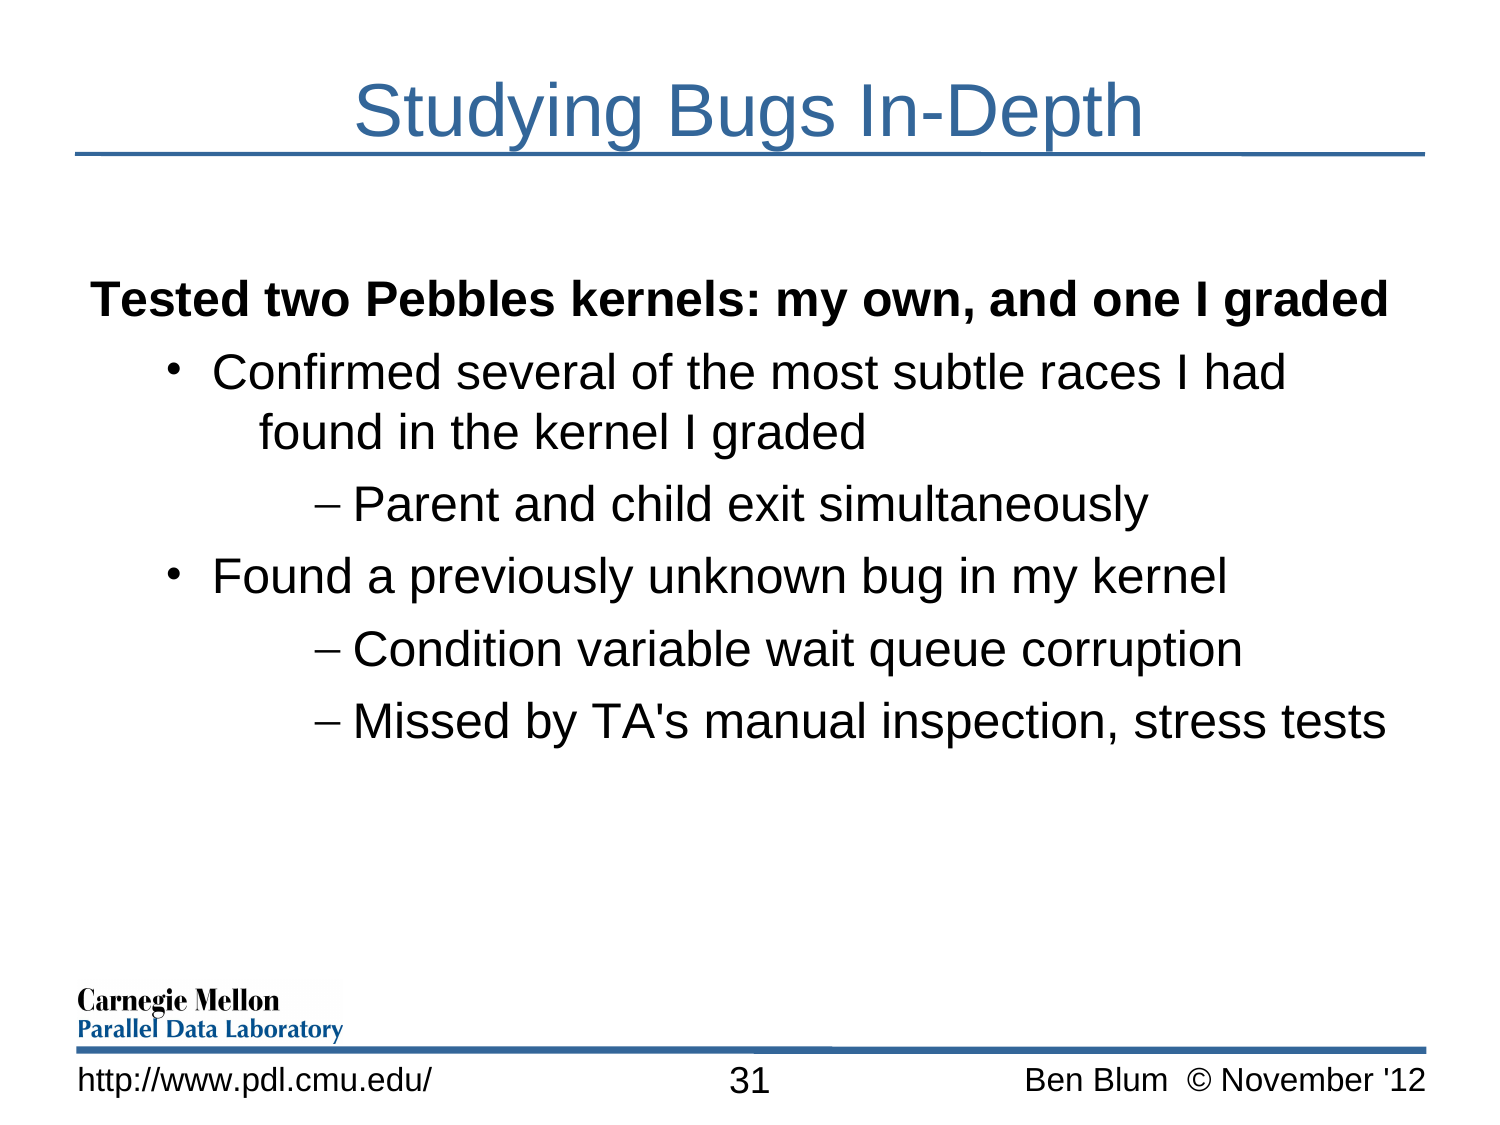

# Studying Bugs In-Depth
Tested two Pebbles kernels: my own, and one I graded
Confirmed several of the most subtle races I had found in the kernel I graded
Parent and child exit simultaneously
Found a previously unknown bug in my kernel
Condition variable wait queue corruption
Missed by TA's manual inspection, stress tests
31